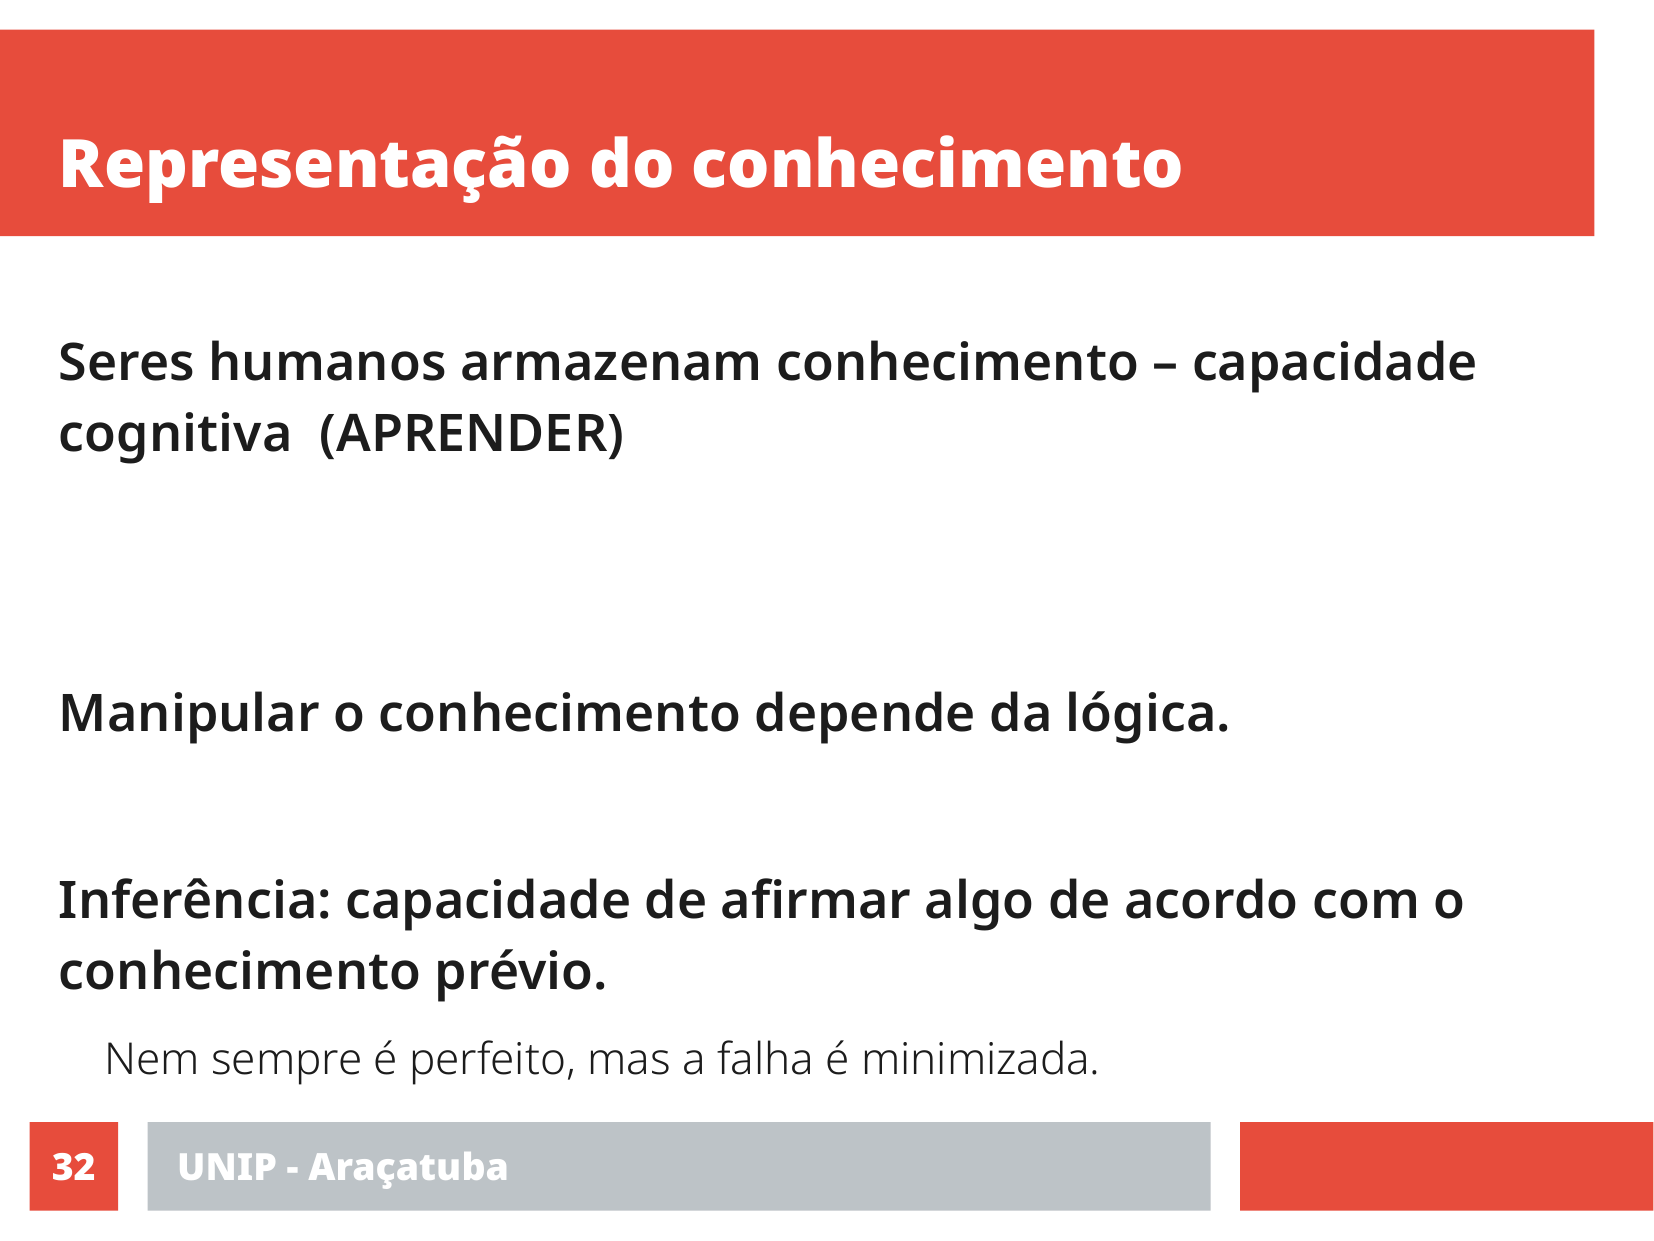

# Representação do conhecimento
Seres humanos armazenam conhecimento – capacidade cognitiva (APRENDER)
Manipular o conhecimento depende da lógica.
Inferência: capacidade de afirmar algo de acordo com o conhecimento prévio.
Nem sempre é perfeito, mas a falha é minimizada.
32
UNIP - Araçatuba